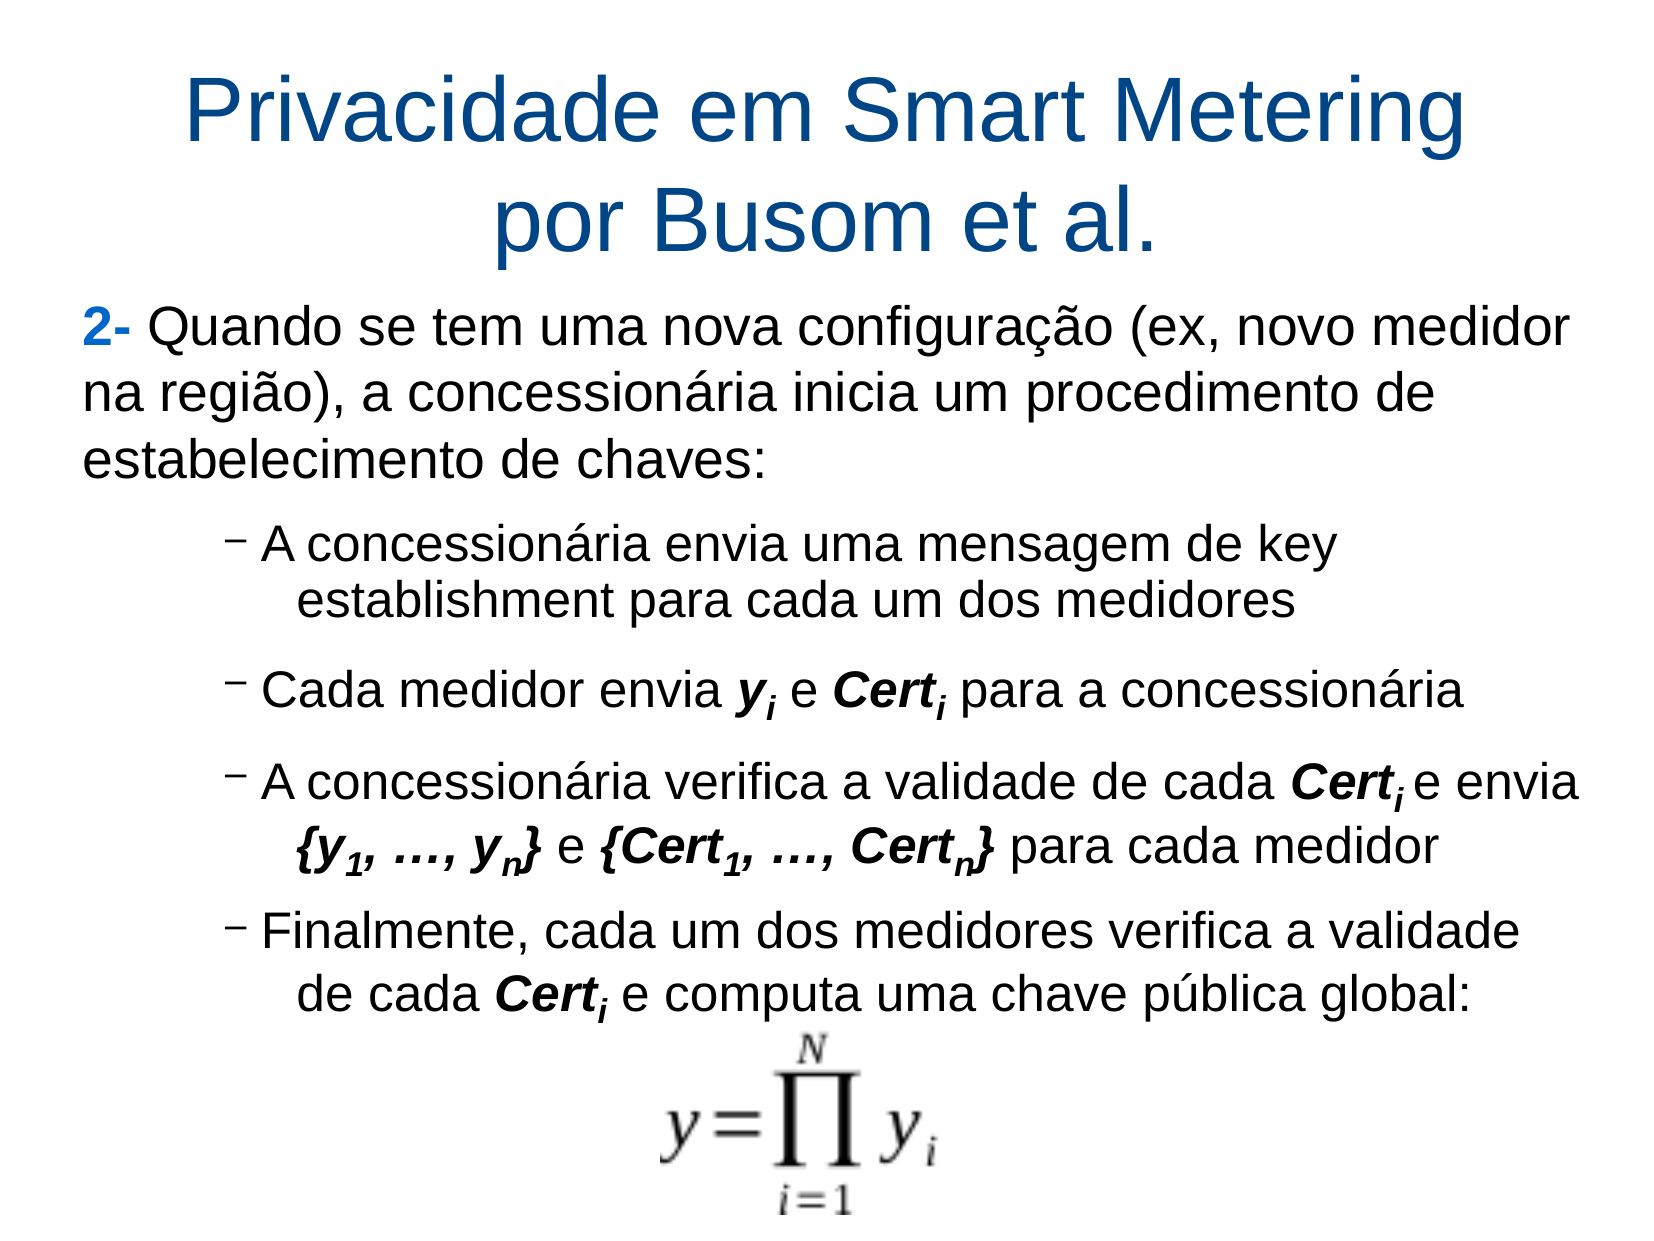

# Privacidade em Smart Metering por Busom et al.
2- Quando se tem uma nova configuração (ex, novo medidor na região), a concessionária inicia um procedimento de estabelecimento de chaves:
A concessionária envia uma mensagem de key establishment para cada um dos medidores
Cada medidor envia yi e Certi para a concessionária
A concessionária verifica a validade de cada Certi e envia {y1, …, yn} e {Cert1, …, Certn} para cada medidor
Finalmente, cada um dos medidores verifica a validade de cada Certi e computa uma chave pública global: